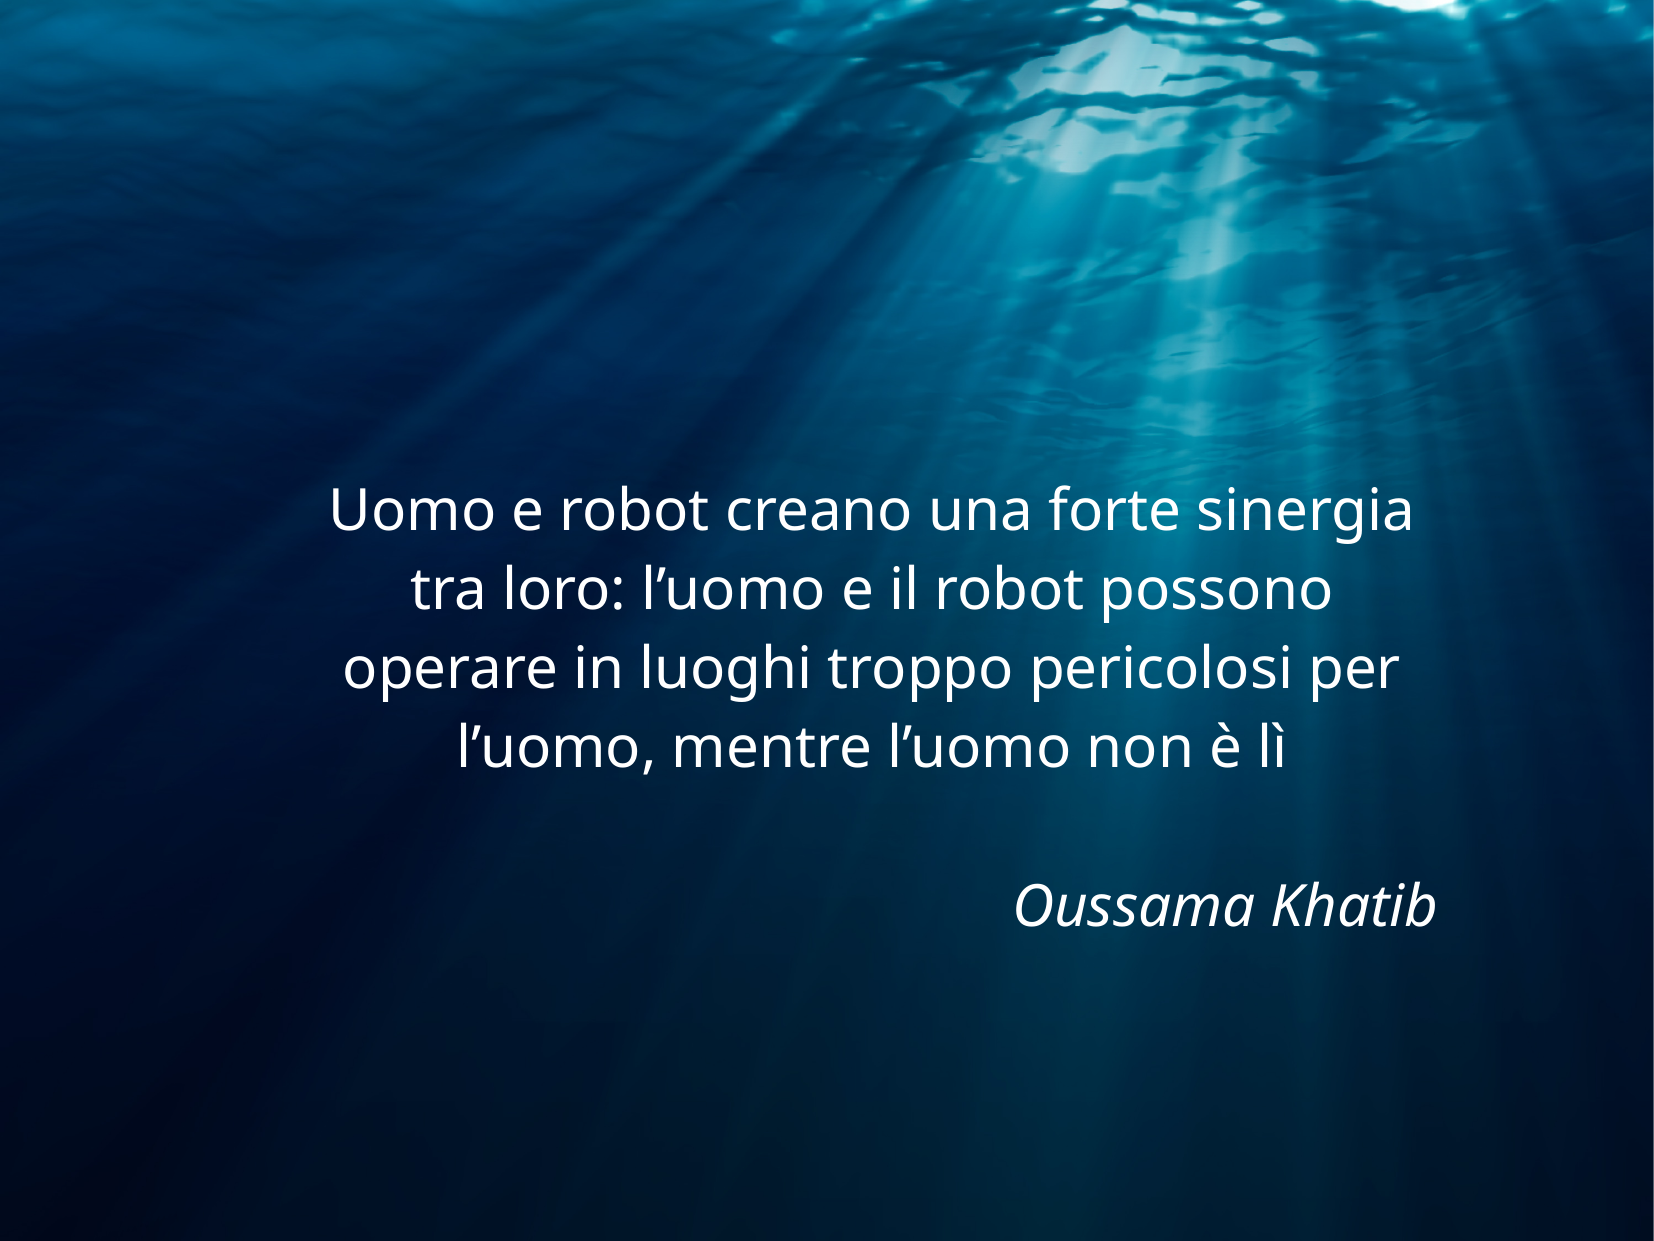

Uomo e robot creano una forte sinergia tra loro: l’uomo e il robot possono operare in luoghi troppo pericolosi per l’uomo, mentre l’uomo non è lì
Oussama Khatib